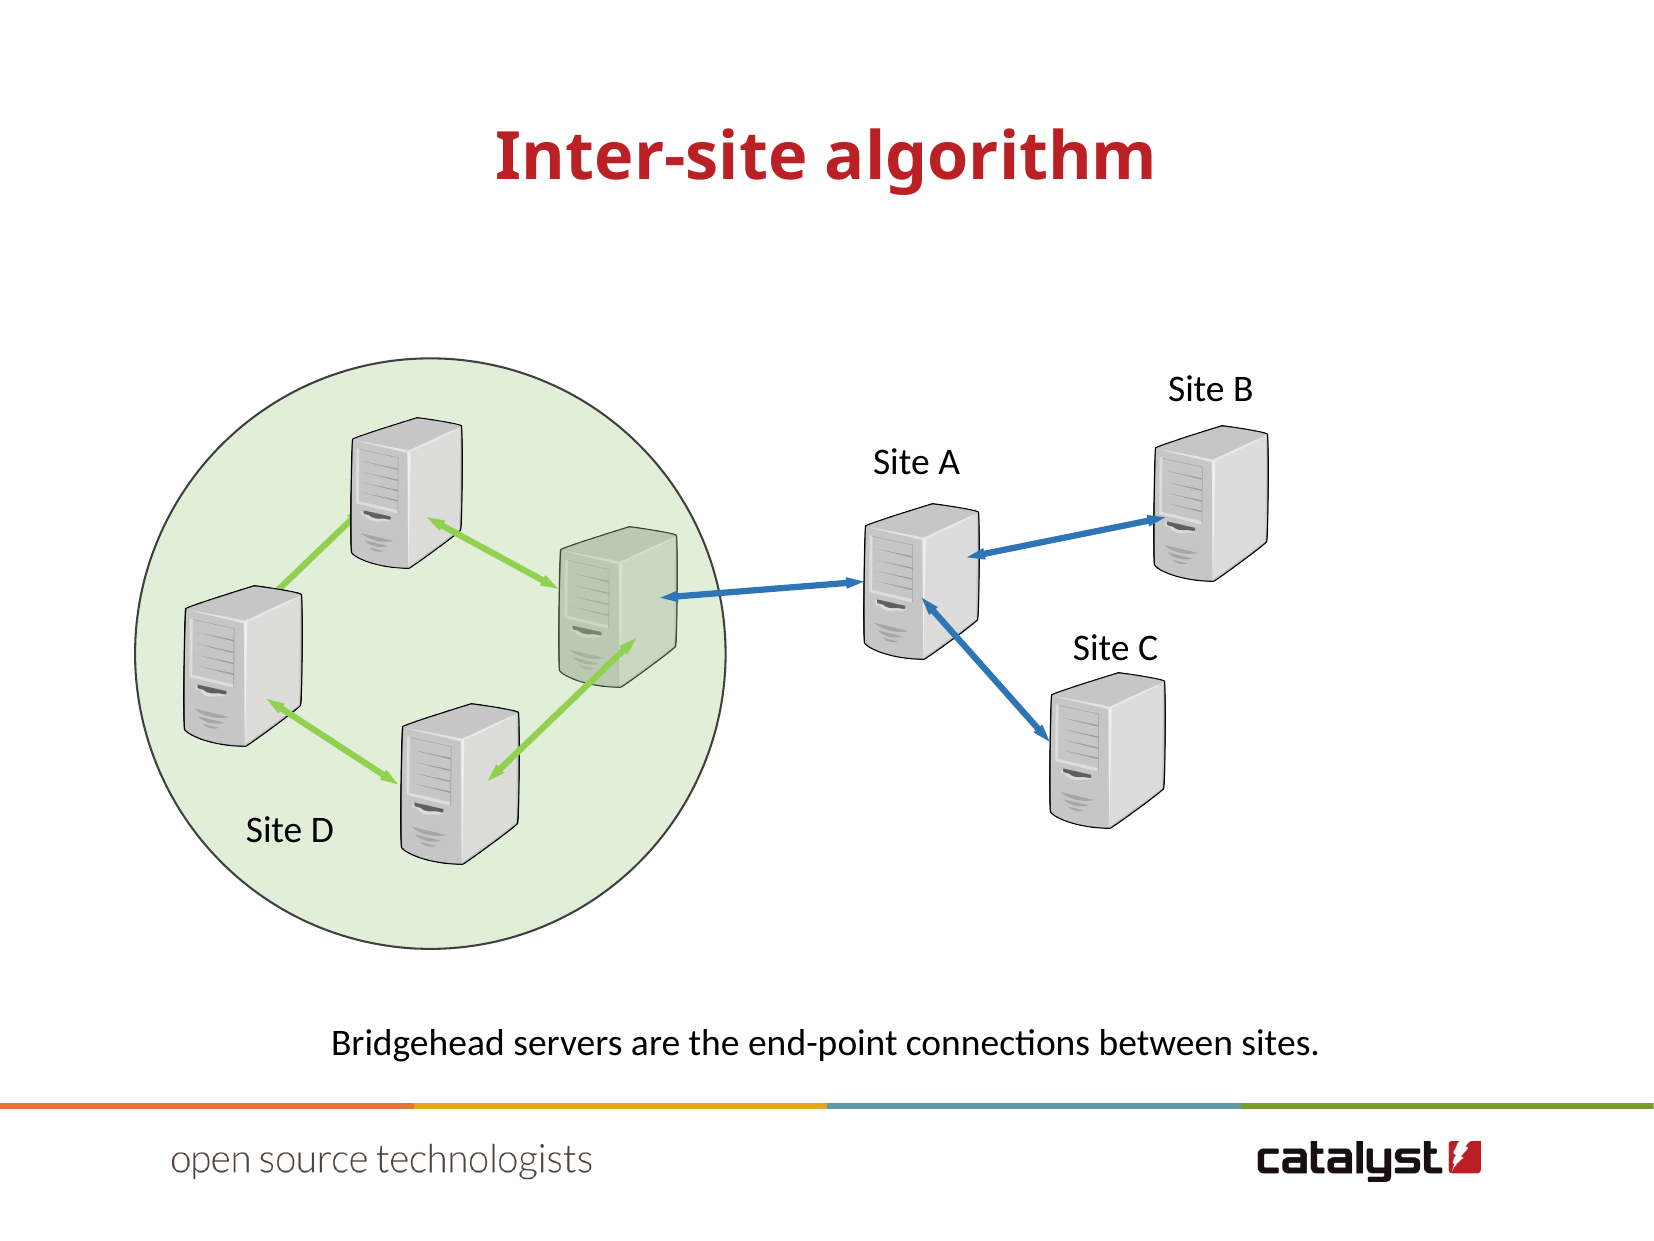

# Inter-site algorithm
Site B
Site A
Site C
Site D
Bridgehead servers are the end-point connections between sites.